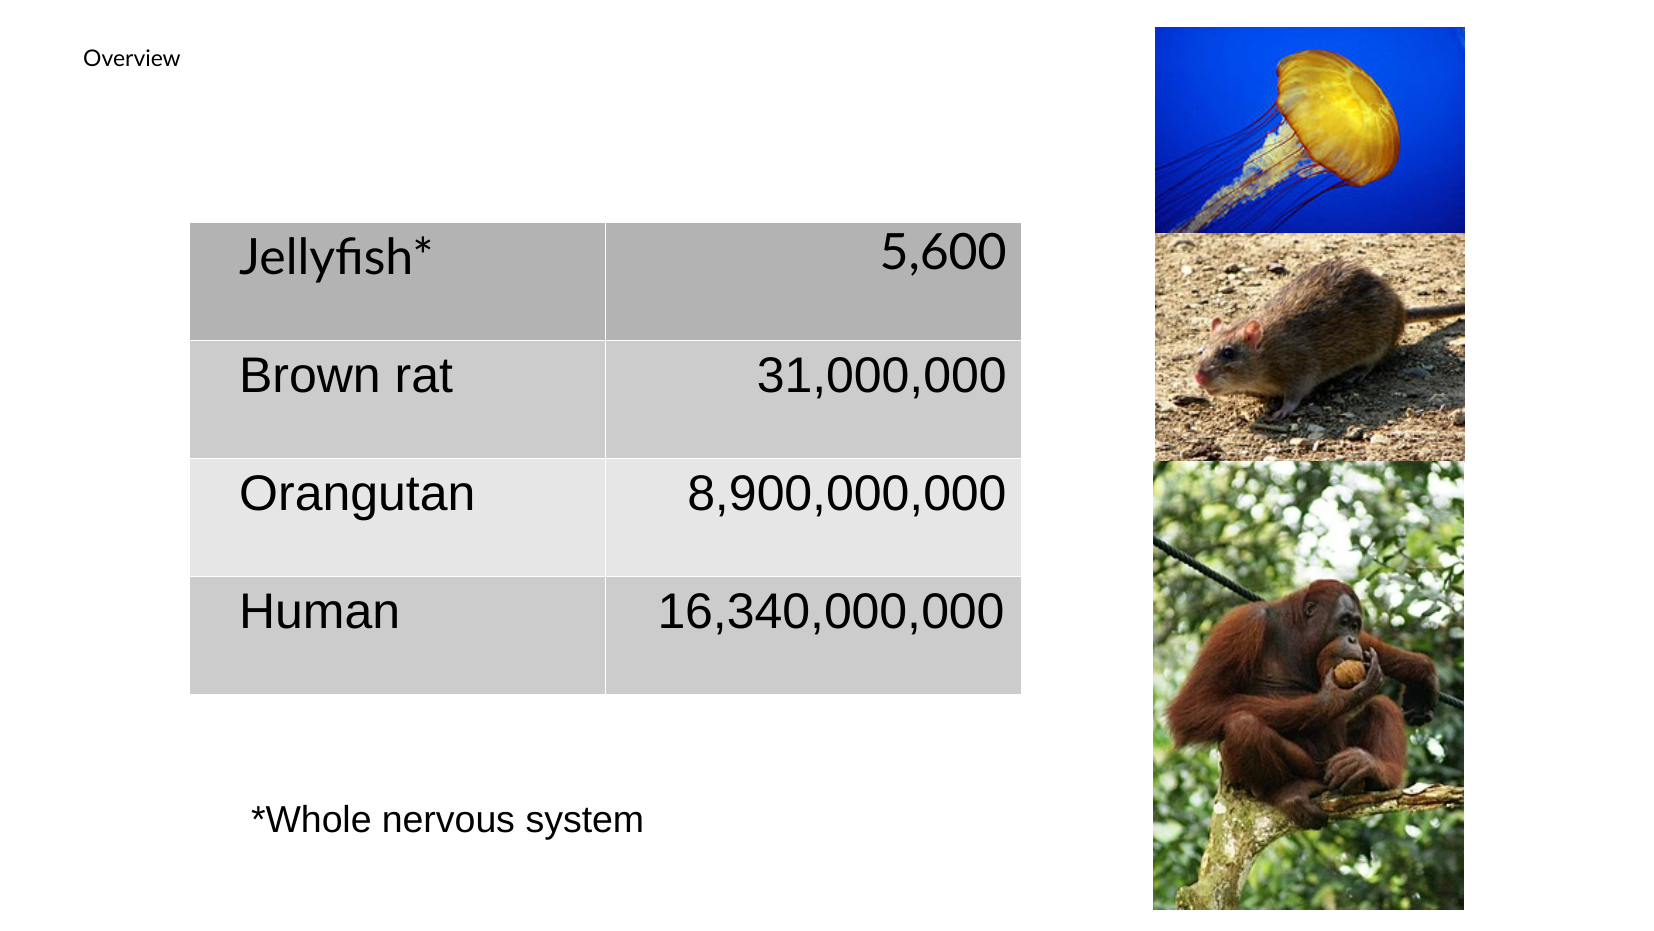

# Overview
| Jellyfish\* | 5,600 |
| --- | --- |
| Brown rat | 31,000,000 |
| Orangutan | 8,900,000,000 |
| Human | 16,340,000,000 |
*Whole nervous system